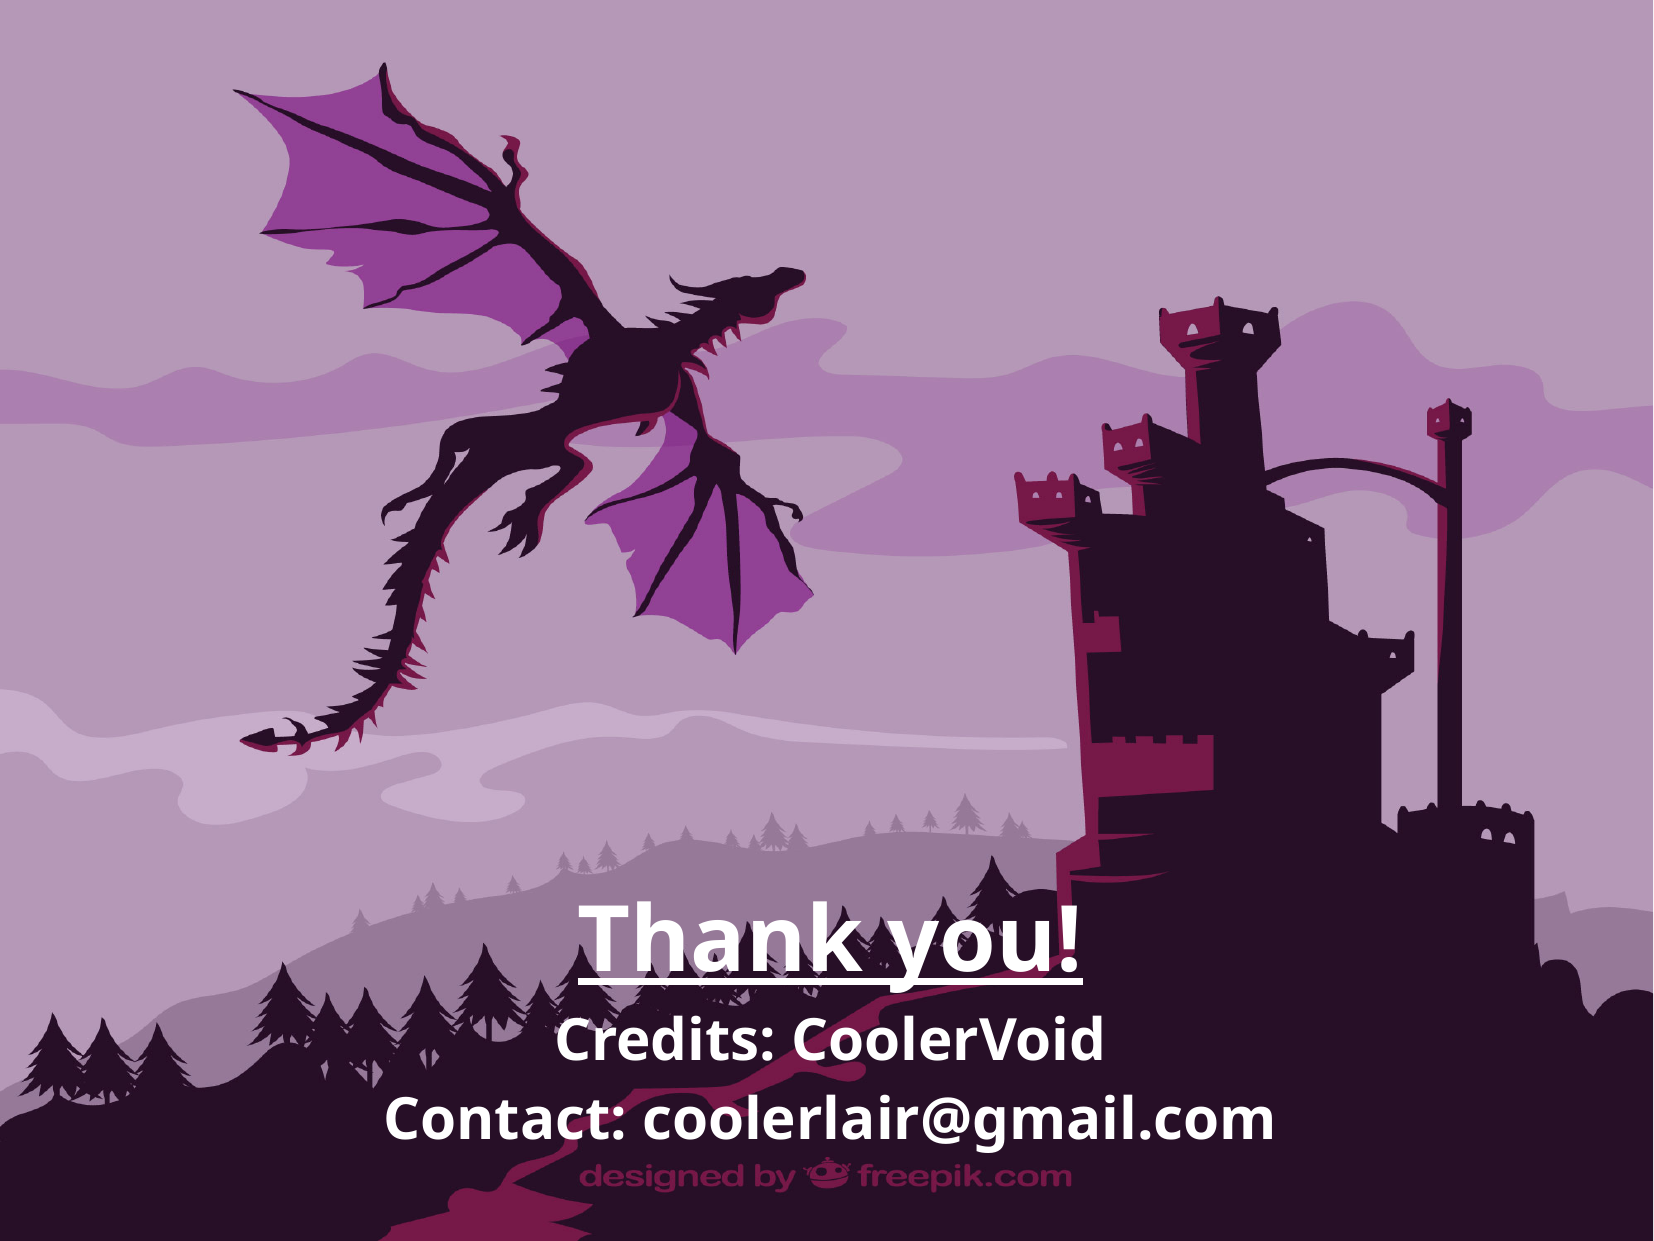

# Thank you! Credits: CoolerVoid Contact: coolerlair@gmail.com